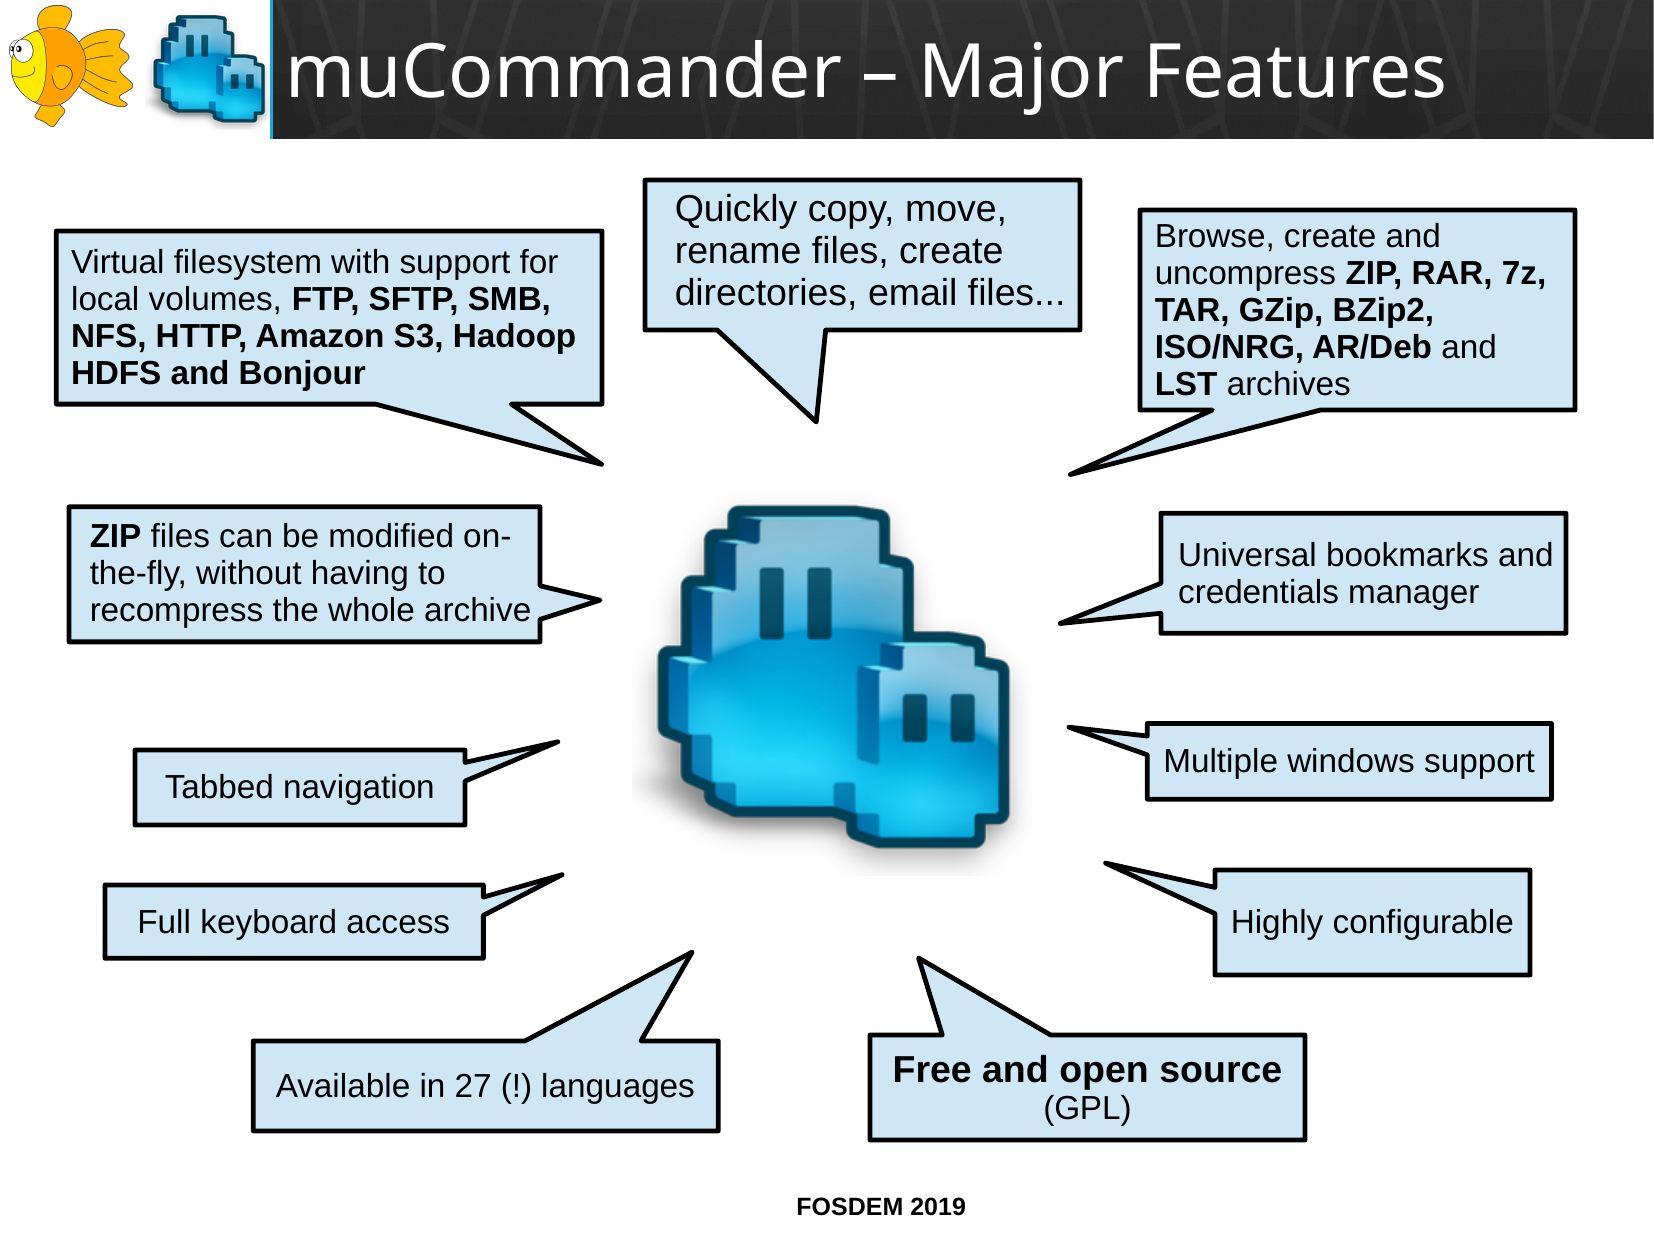

# muCommander – Major Features
Quickly copy, move, rename files, create directories, email files...
Browse, create and uncompress ZIP, RAR, 7z, TAR, GZip, BZip2, ISO/NRG, AR/Deb and LST archives
Virtual filesystem with support for local volumes, FTP, SFTP, SMB, NFS, HTTP, Amazon S3, Hadoop HDFS and Bonjour
ZIP files can be modified on-the-fly, without having to recompress the whole archive
Universal bookmarks and
credentials manager
Multiple windows support
Tabbed navigation
Highly configurable
Full keyboard access
Free and open source
(GPL)
Available in 27 (!) languages